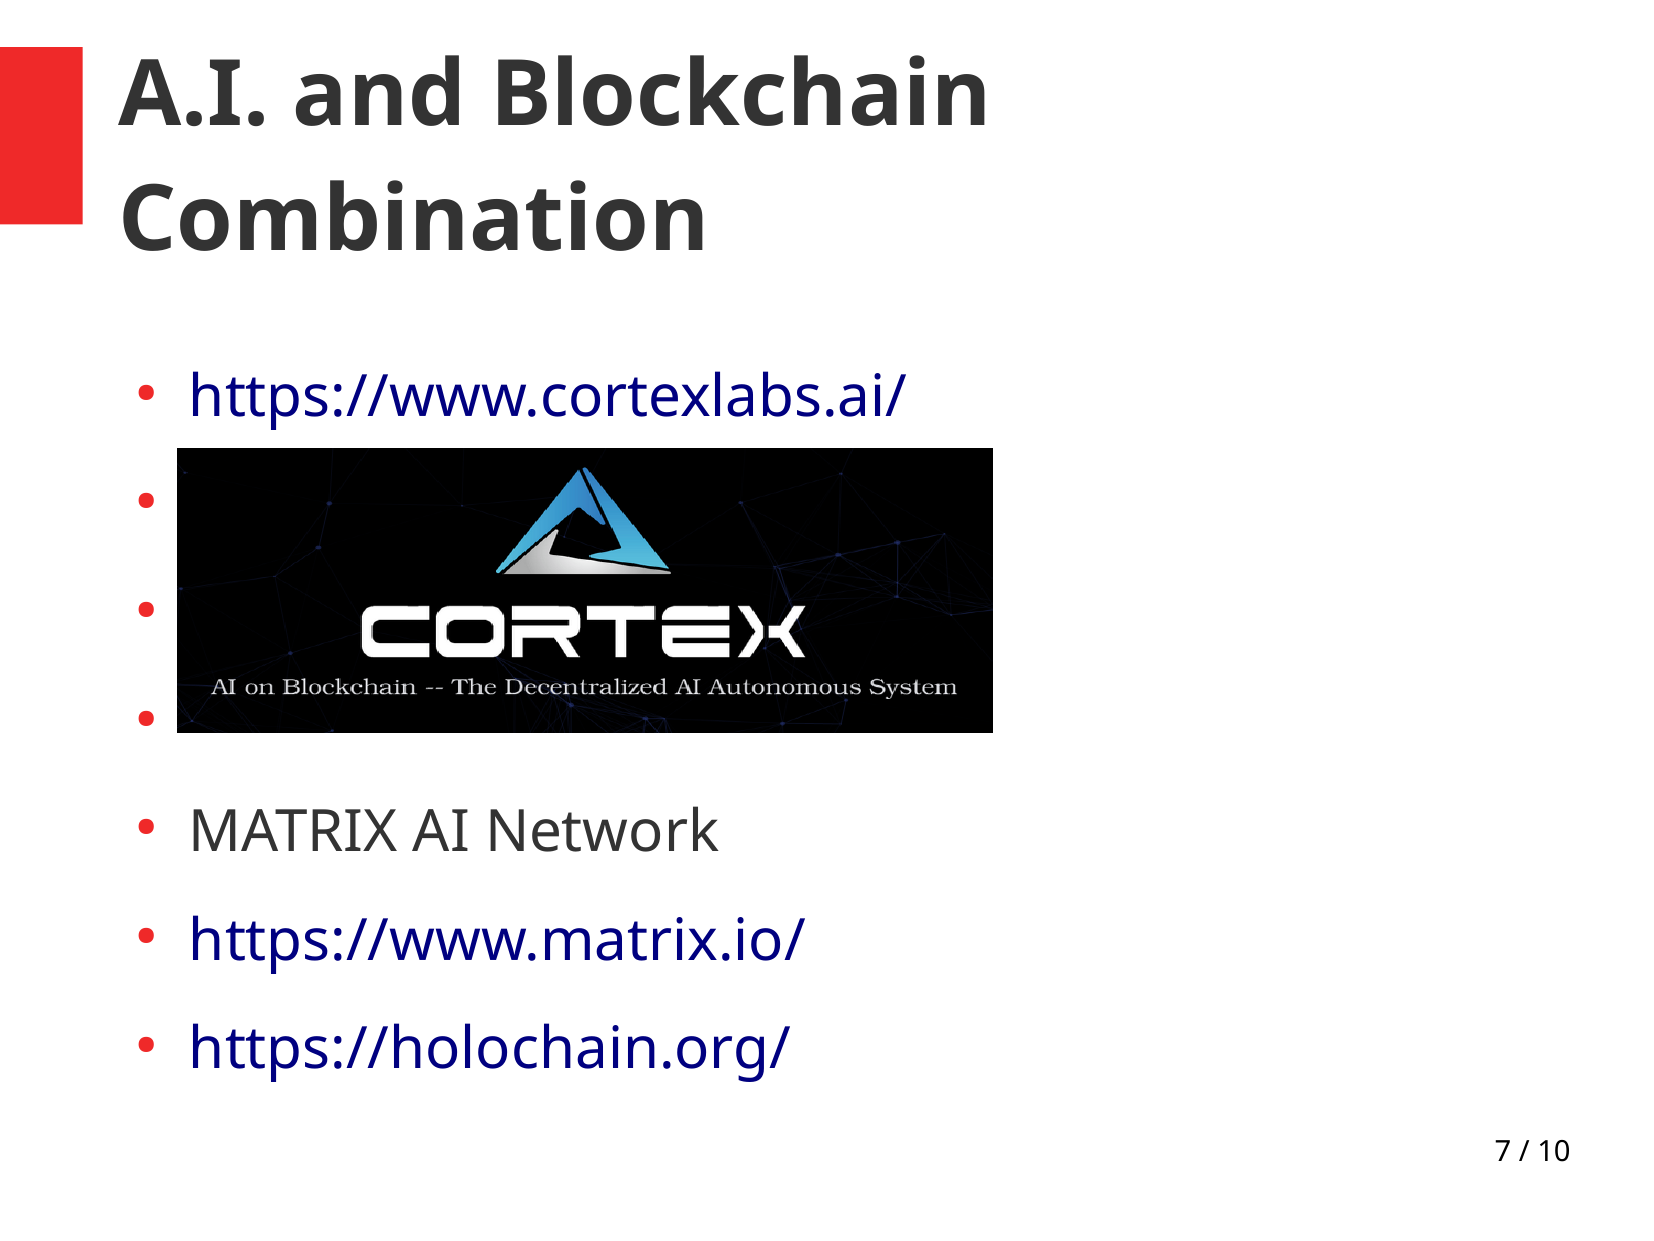

# A.I. and Blockchain Combination
https://www.cortexlabs.ai/
MATRIX AI Network
https://www.matrix.io/
https://holochain.org/
7